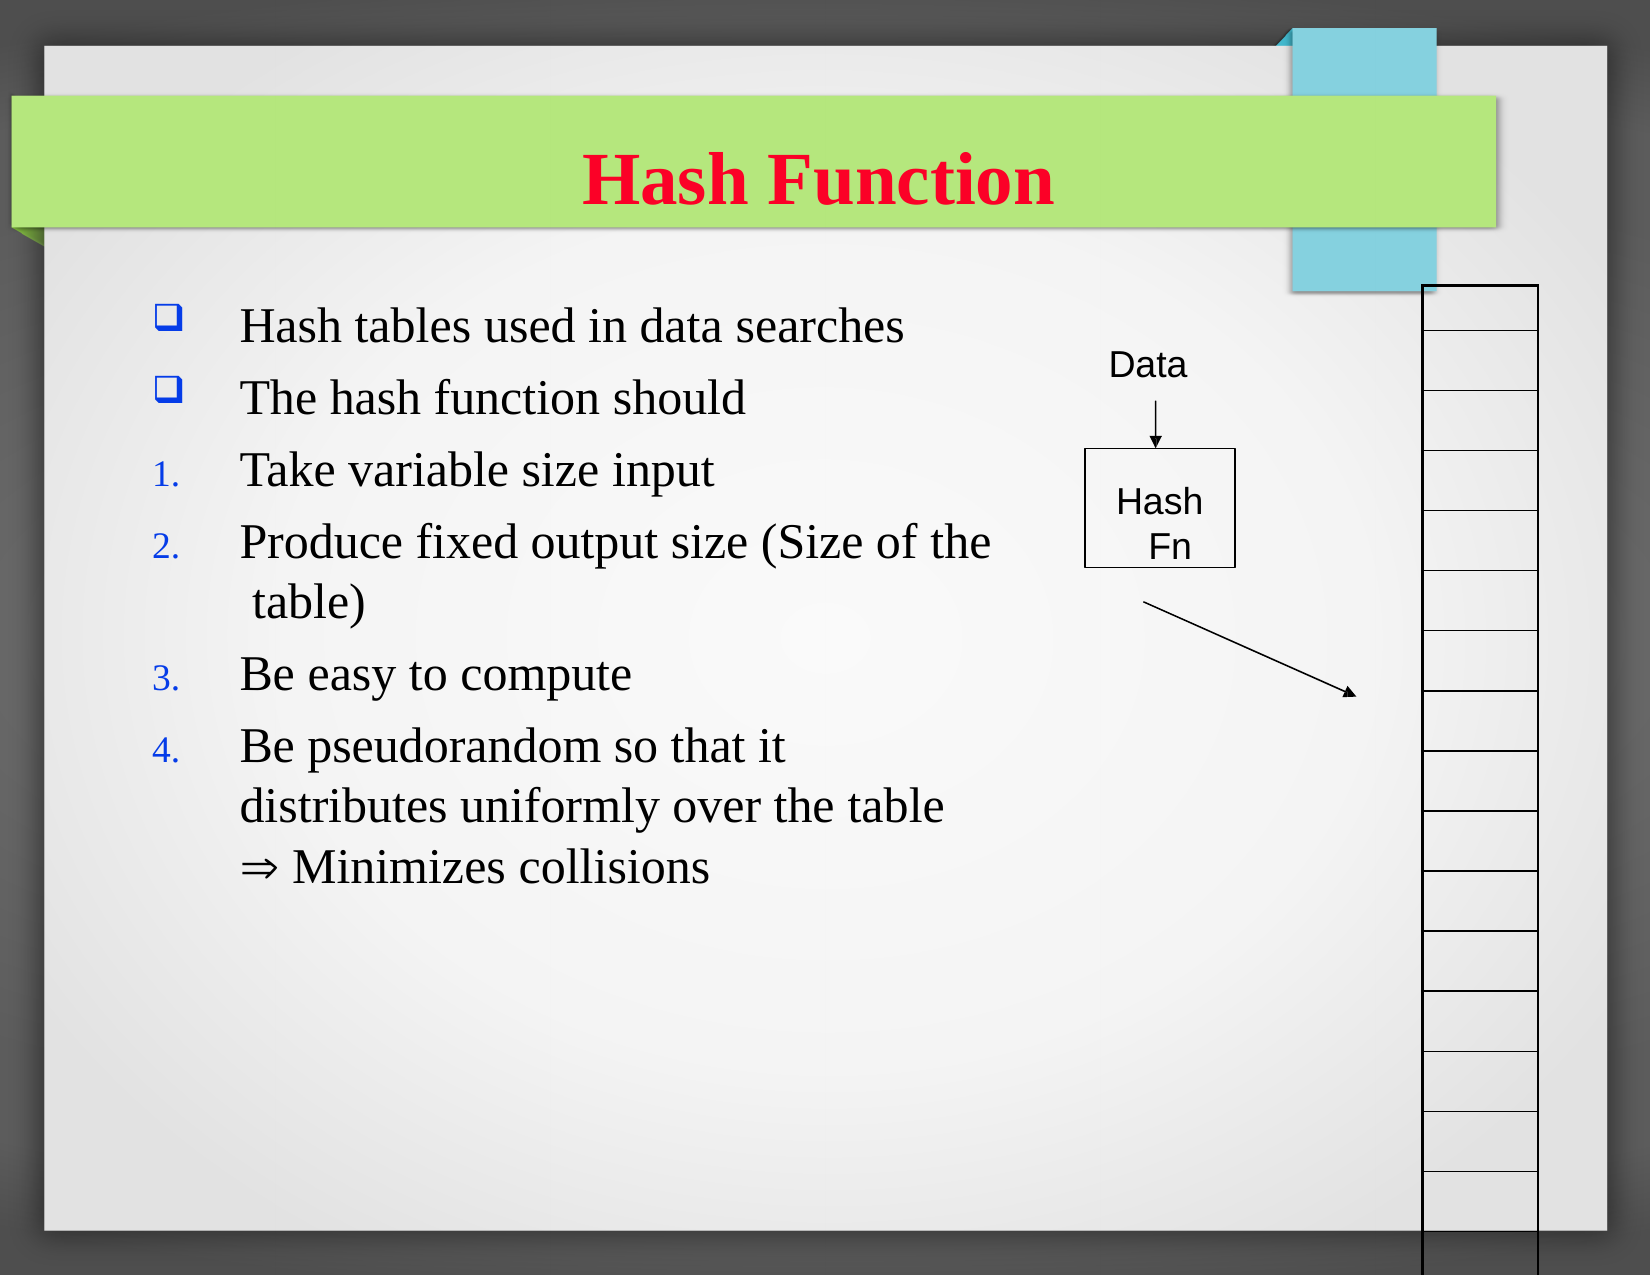

# Hash Function
Hash tables used in data searches
The hash function should
Take variable size input
Produce fixed output size (Size of the table)
Be easy to compute
Be pseudorandom so that it distributes uniformly over the table
 Minimizes collisions
| |
| --- |
| |
| |
| |
| |
| |
| |
| |
| |
| |
| |
| |
| |
| |
| |
| |
| |
Data
Hash Fn